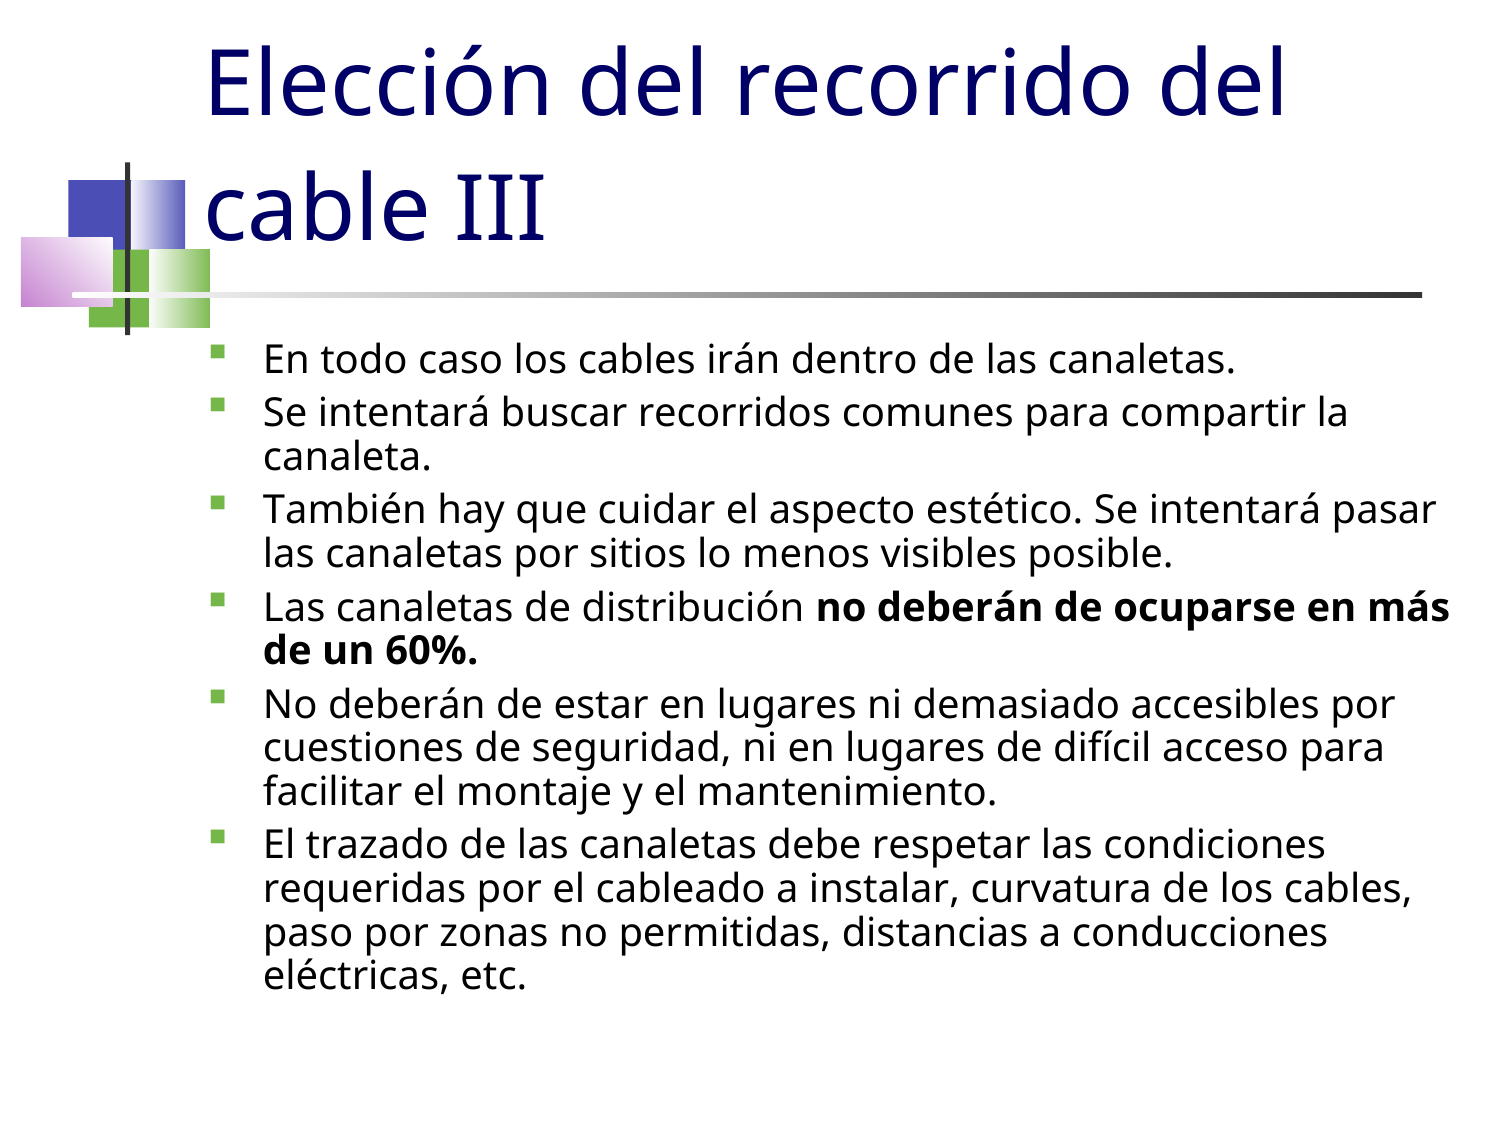

# Elección del recorrido del cable III
En todo caso los cables irán dentro de las canaletas.
Se intentará buscar recorridos comunes para compartir la canaleta.
También hay que cuidar el aspecto estético. Se intentará pasar las canaletas por sitios lo menos visibles posible.
Las canaletas de distribución no deberán de ocuparse en más de un 60%.
No deberán de estar en lugares ni demasiado accesibles por cuestiones de seguridad, ni en lugares de difícil acceso para facilitar el montaje y el mantenimiento.
El trazado de las canaletas debe respetar las condiciones requeridas por el cableado a instalar, curvatura de los cables, paso por zonas no permitidas, distancias a conducciones eléctricas, etc.